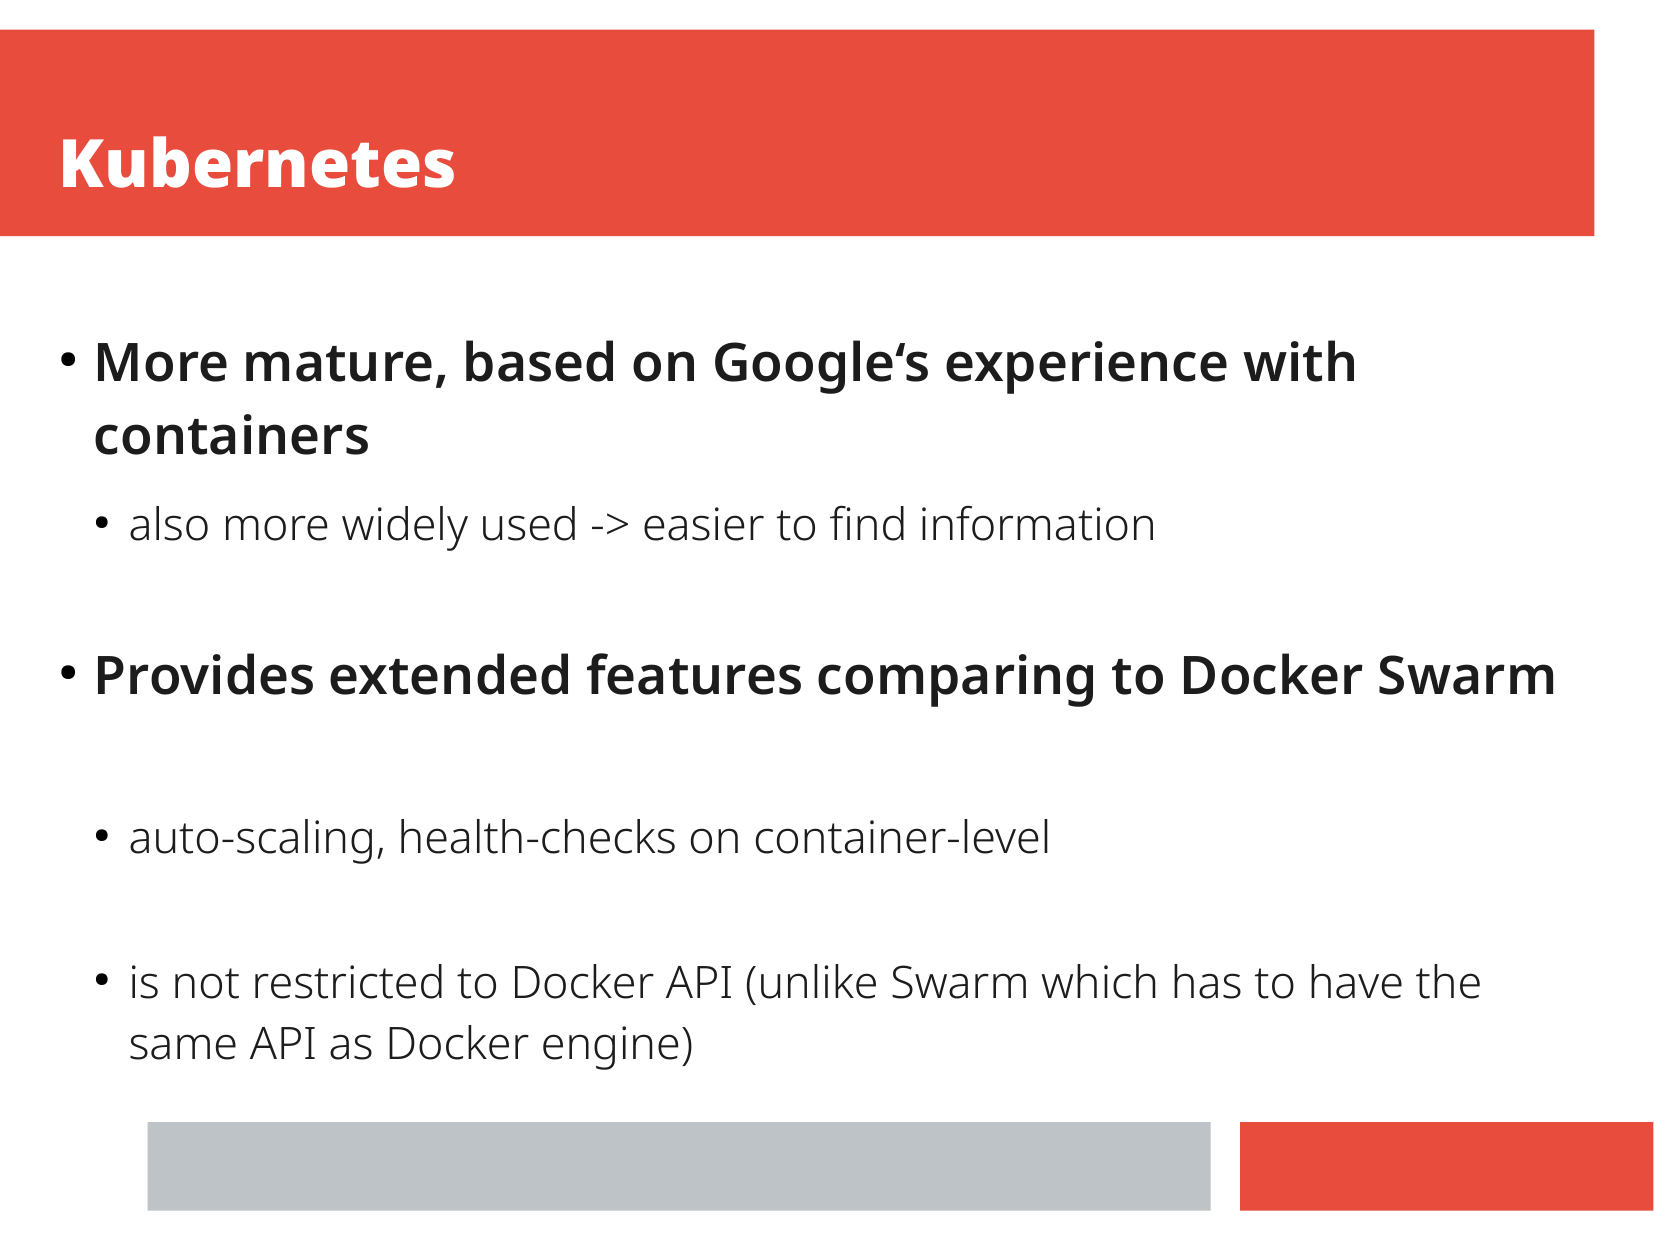

# Kubernetes
More mature, based on Google‘s experience with containers
also more widely used -> easier to find information
Provides extended features comparing to Docker Swarm
auto-scaling, health-checks on container-level
is not restricted to Docker API (unlike Swarm which has to have the same API as Docker engine)